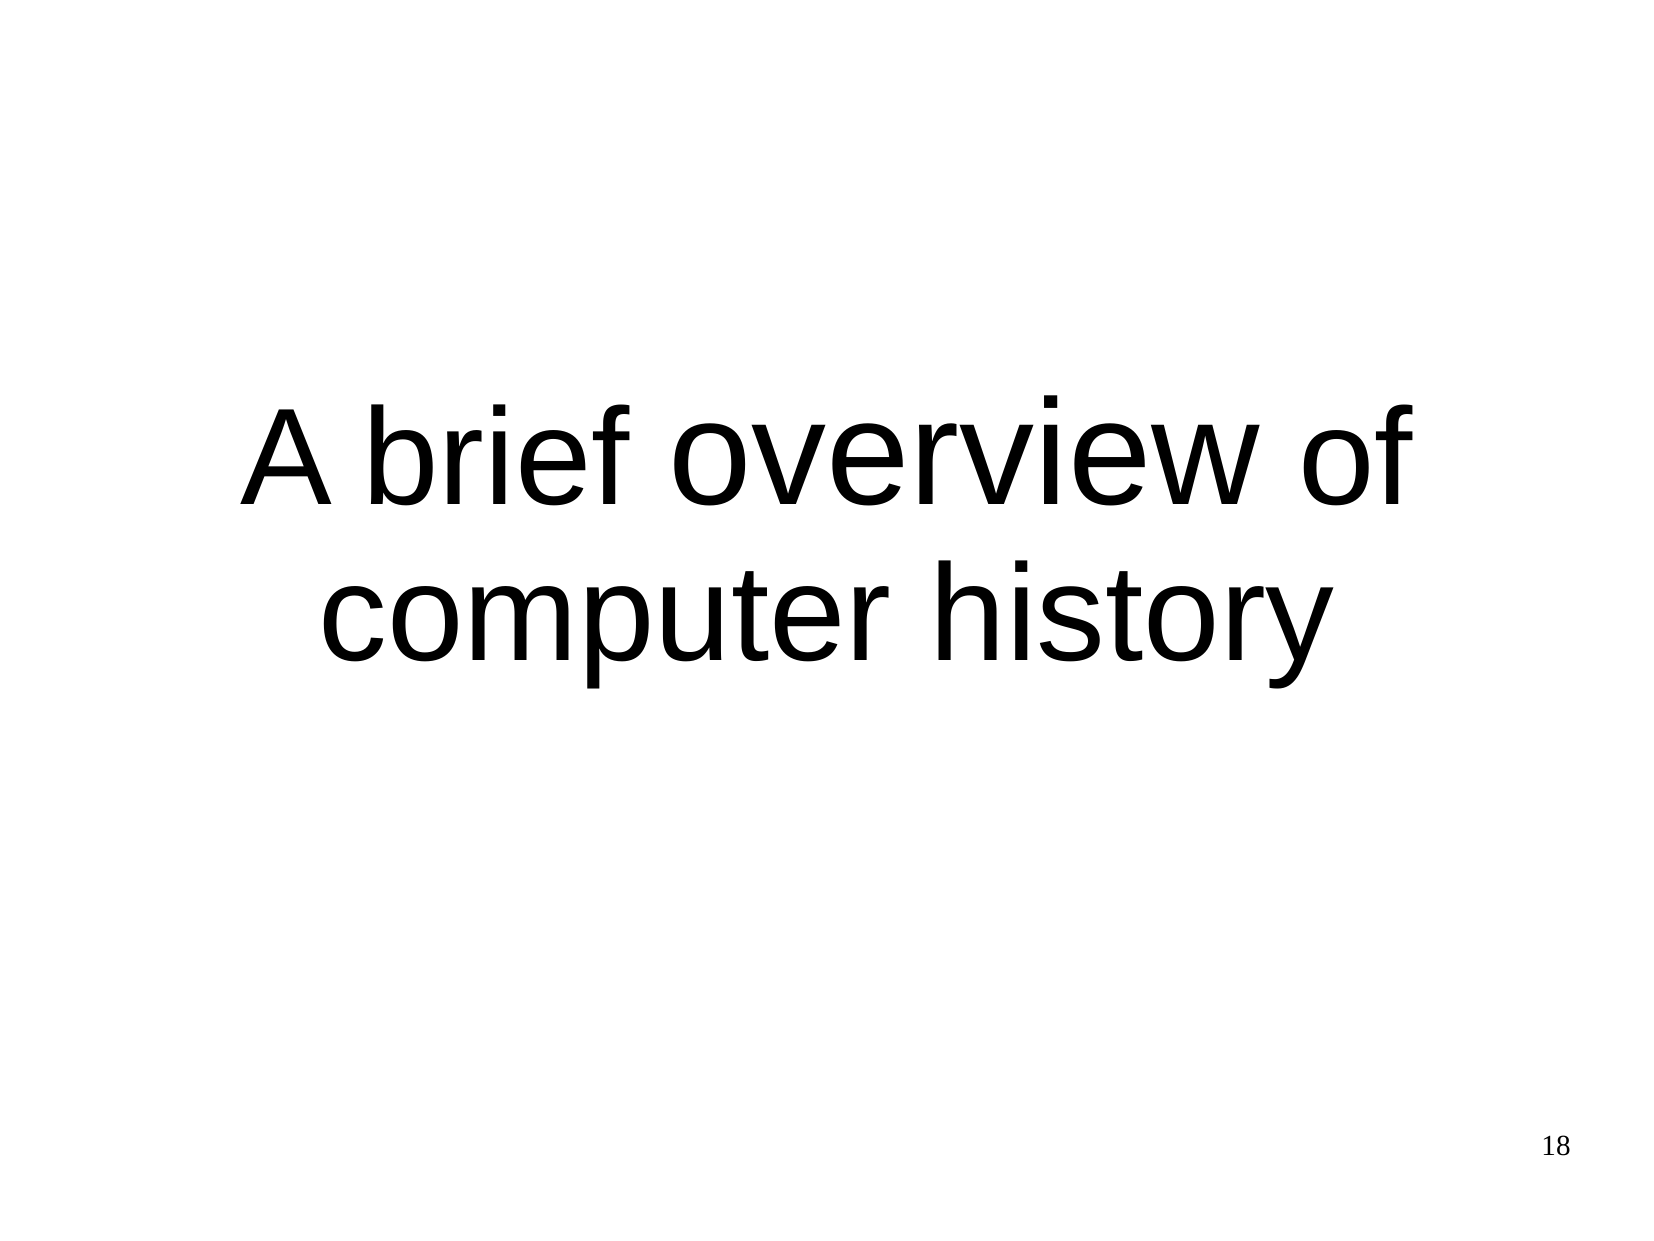

# A brief overview of
computer history
18